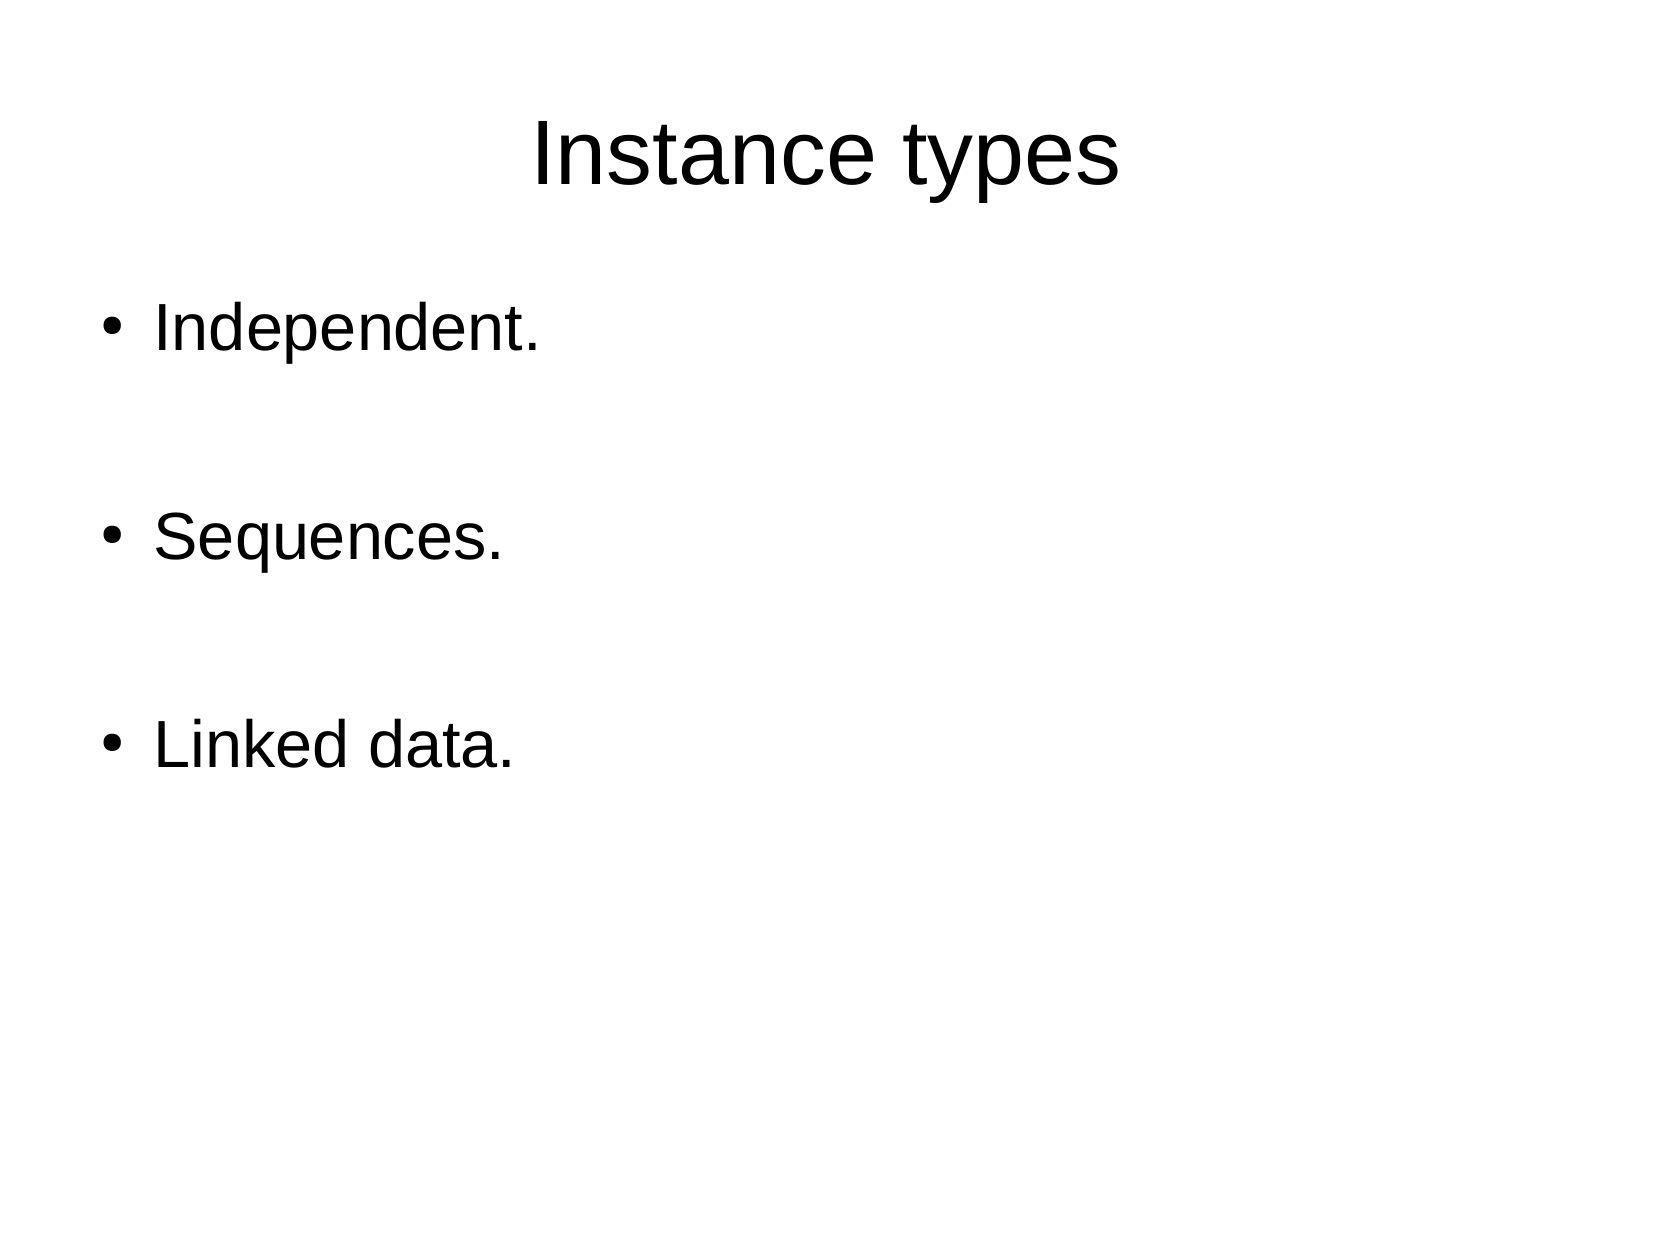

# Instance types
Independent.
Sequences.
Linked data.